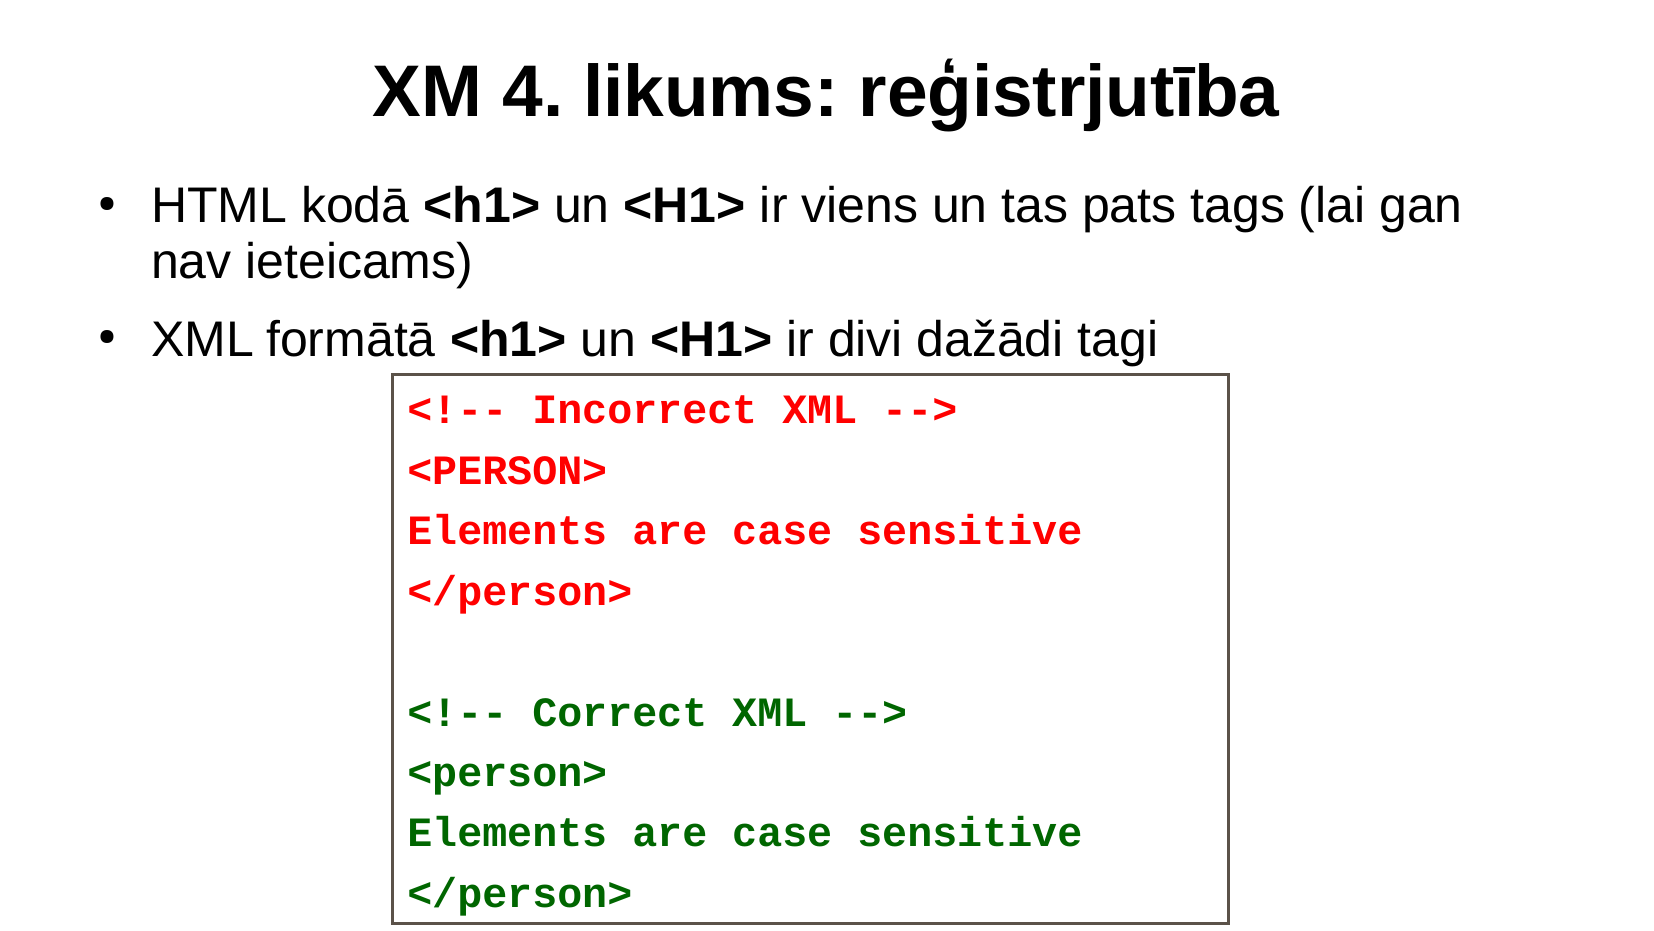

# XM 4. likums: reģistrjutība
HTML kodā <h1> un <H1> ir viens un tas pats tags (lai gan nav ieteicams)
XML formātā <h1> un <H1> ir divi dažādi tagi
<!-- Incorrect XML -->
<PERSON>
Elements are case sensitive
</person>
<!-- Correct XML -->
<person>
Elements are case sensitive
</person>